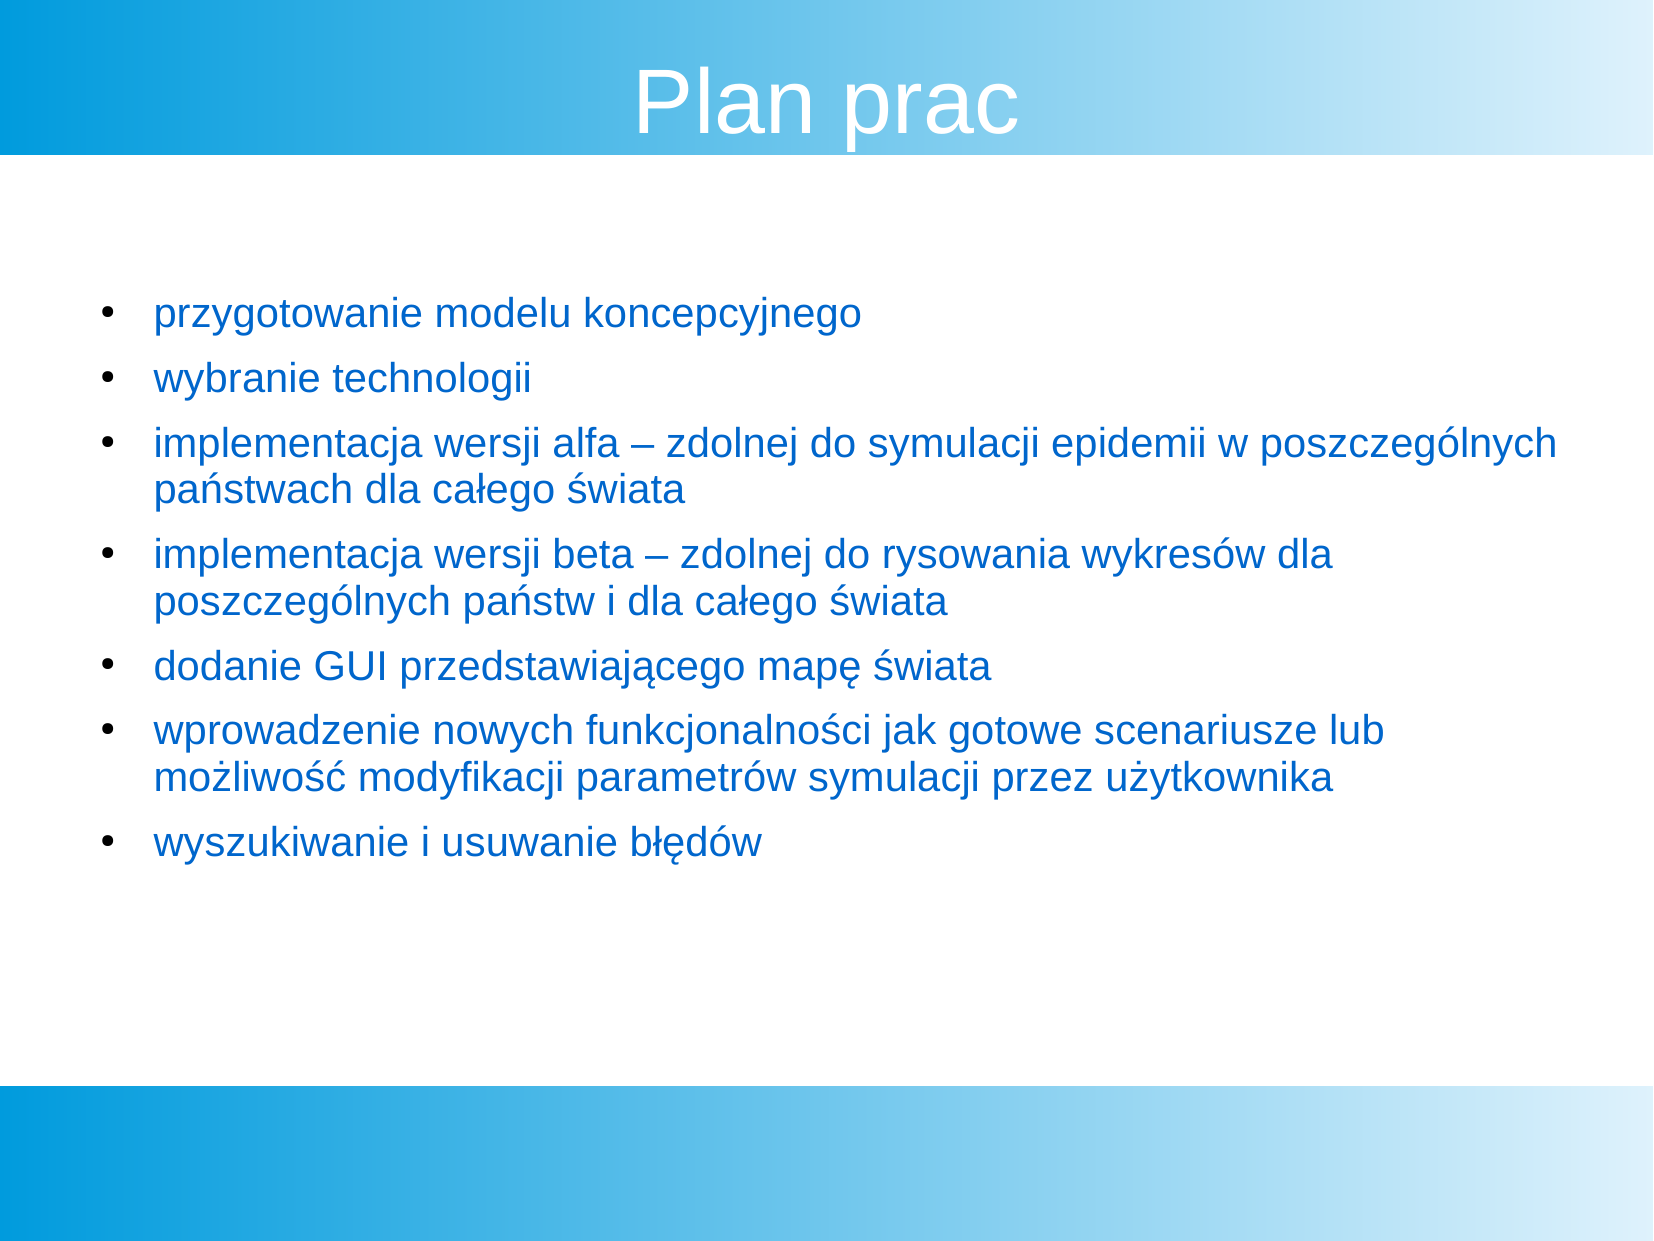

# Plan prac
przygotowanie modelu koncepcyjnego
wybranie technologii
implementacja wersji alfa – zdolnej do symulacji epidemii w poszczególnych państwach dla całego świata
implementacja wersji beta – zdolnej do rysowania wykresów dla poszczególnych państw i dla całego świata
dodanie GUI przedstawiającego mapę świata
wprowadzenie nowych funkcjonalności jak gotowe scenariusze lub możliwość modyfikacji parametrów symulacji przez użytkownika
wyszukiwanie i usuwanie błędów